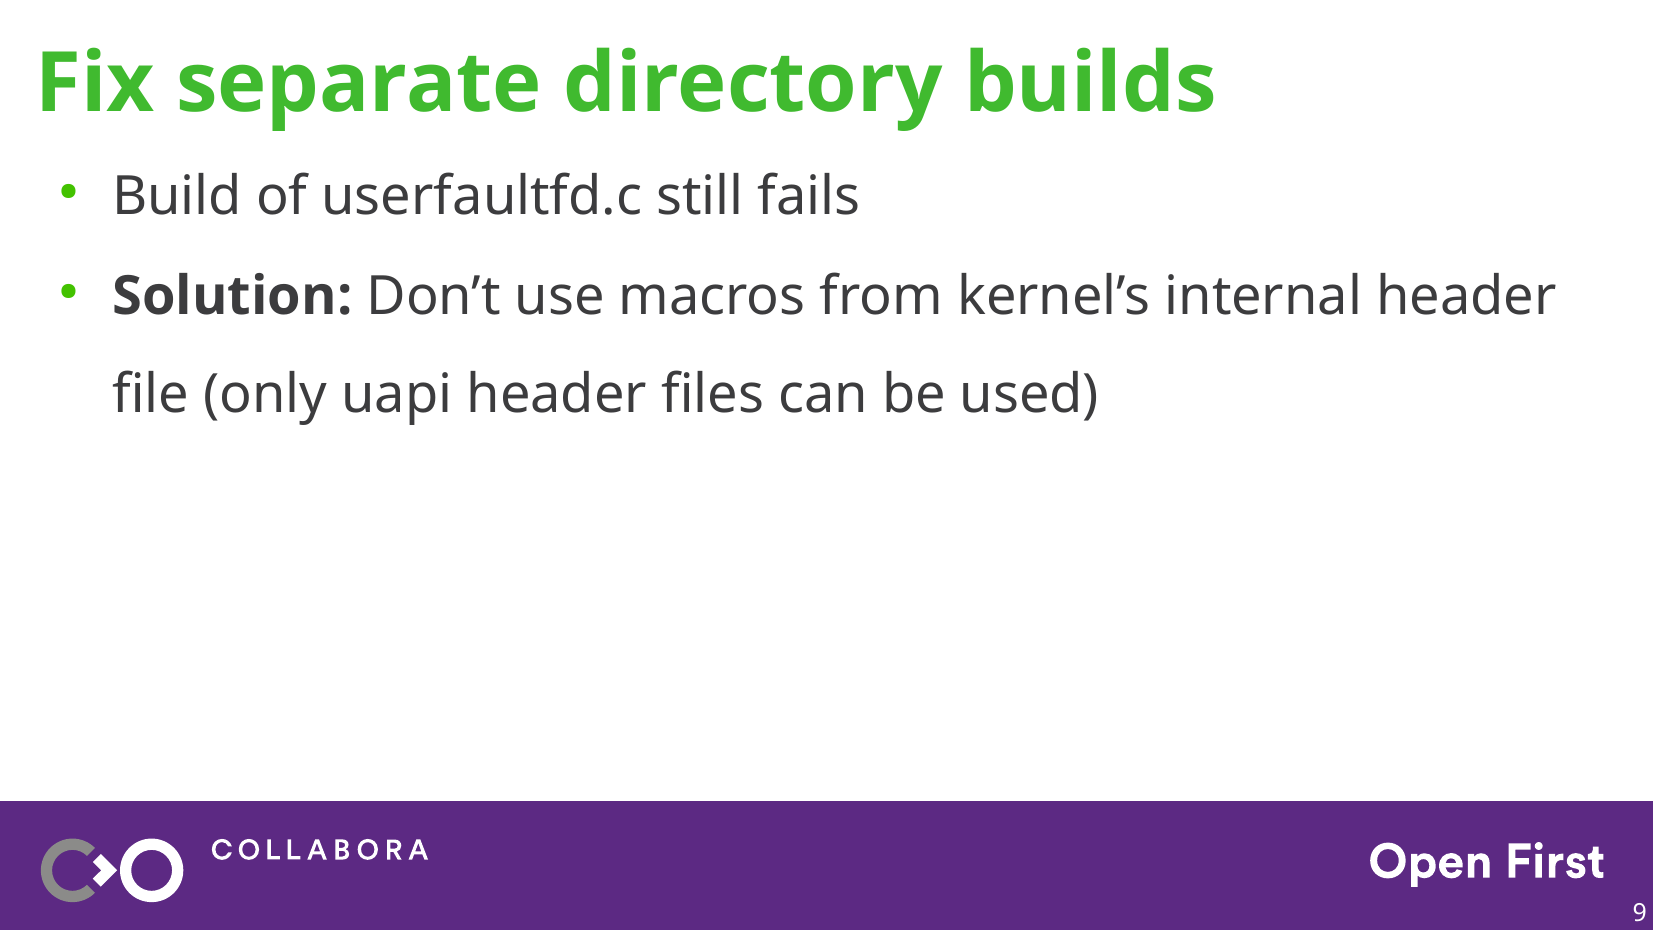

# Fix separate directory builds
Build of userfaultfd.c still fails
Solution: Don’t use macros from kernel’s internal header file (only uapi header files can be used)